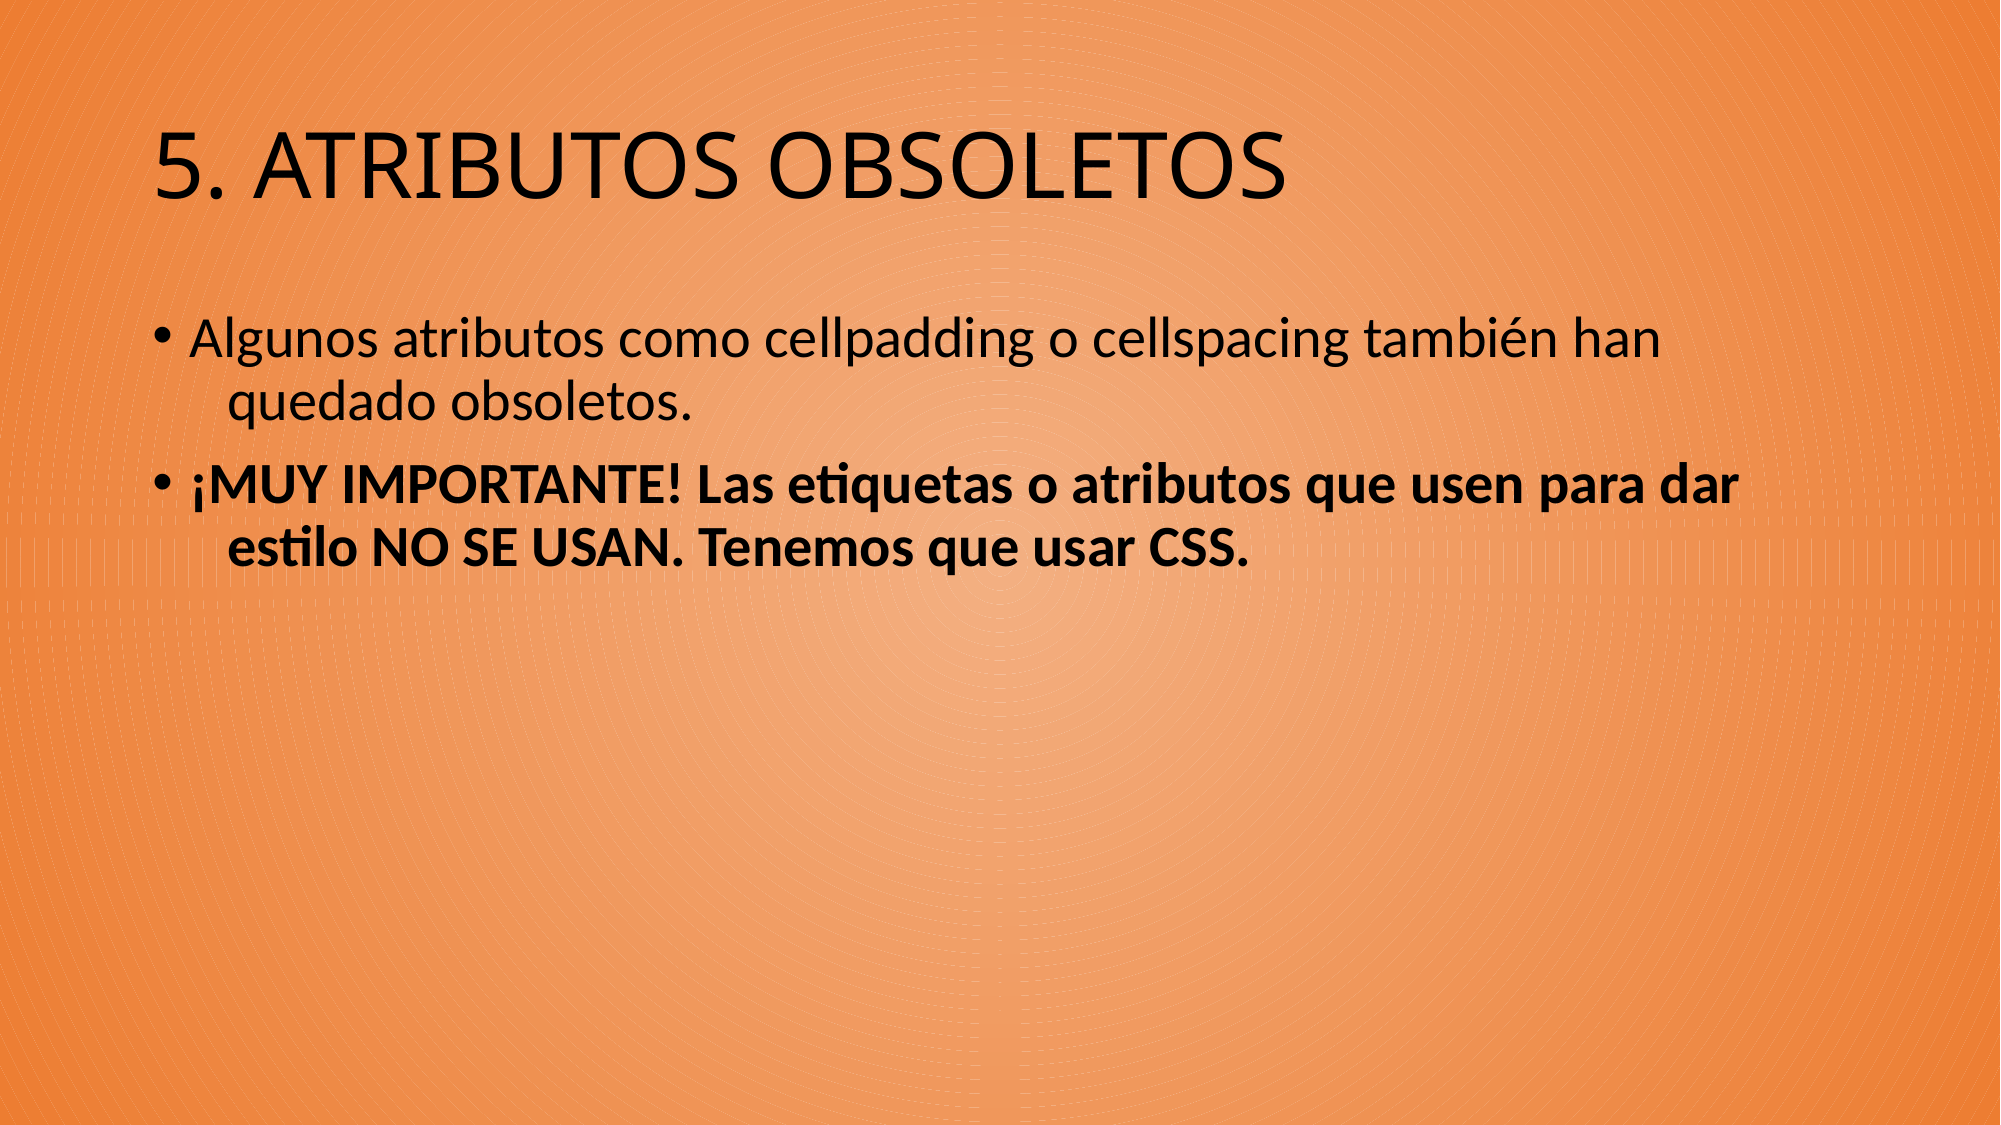

# 5. ATRIBUTOS OBSOLETOS
Algunos atributos como cellpadding o cellspacing también han quedado obsoletos.
¡MUY IMPORTANTE! Las etiquetas o atributos que usen para dar estilo NO SE USAN. Tenemos que usar CSS.